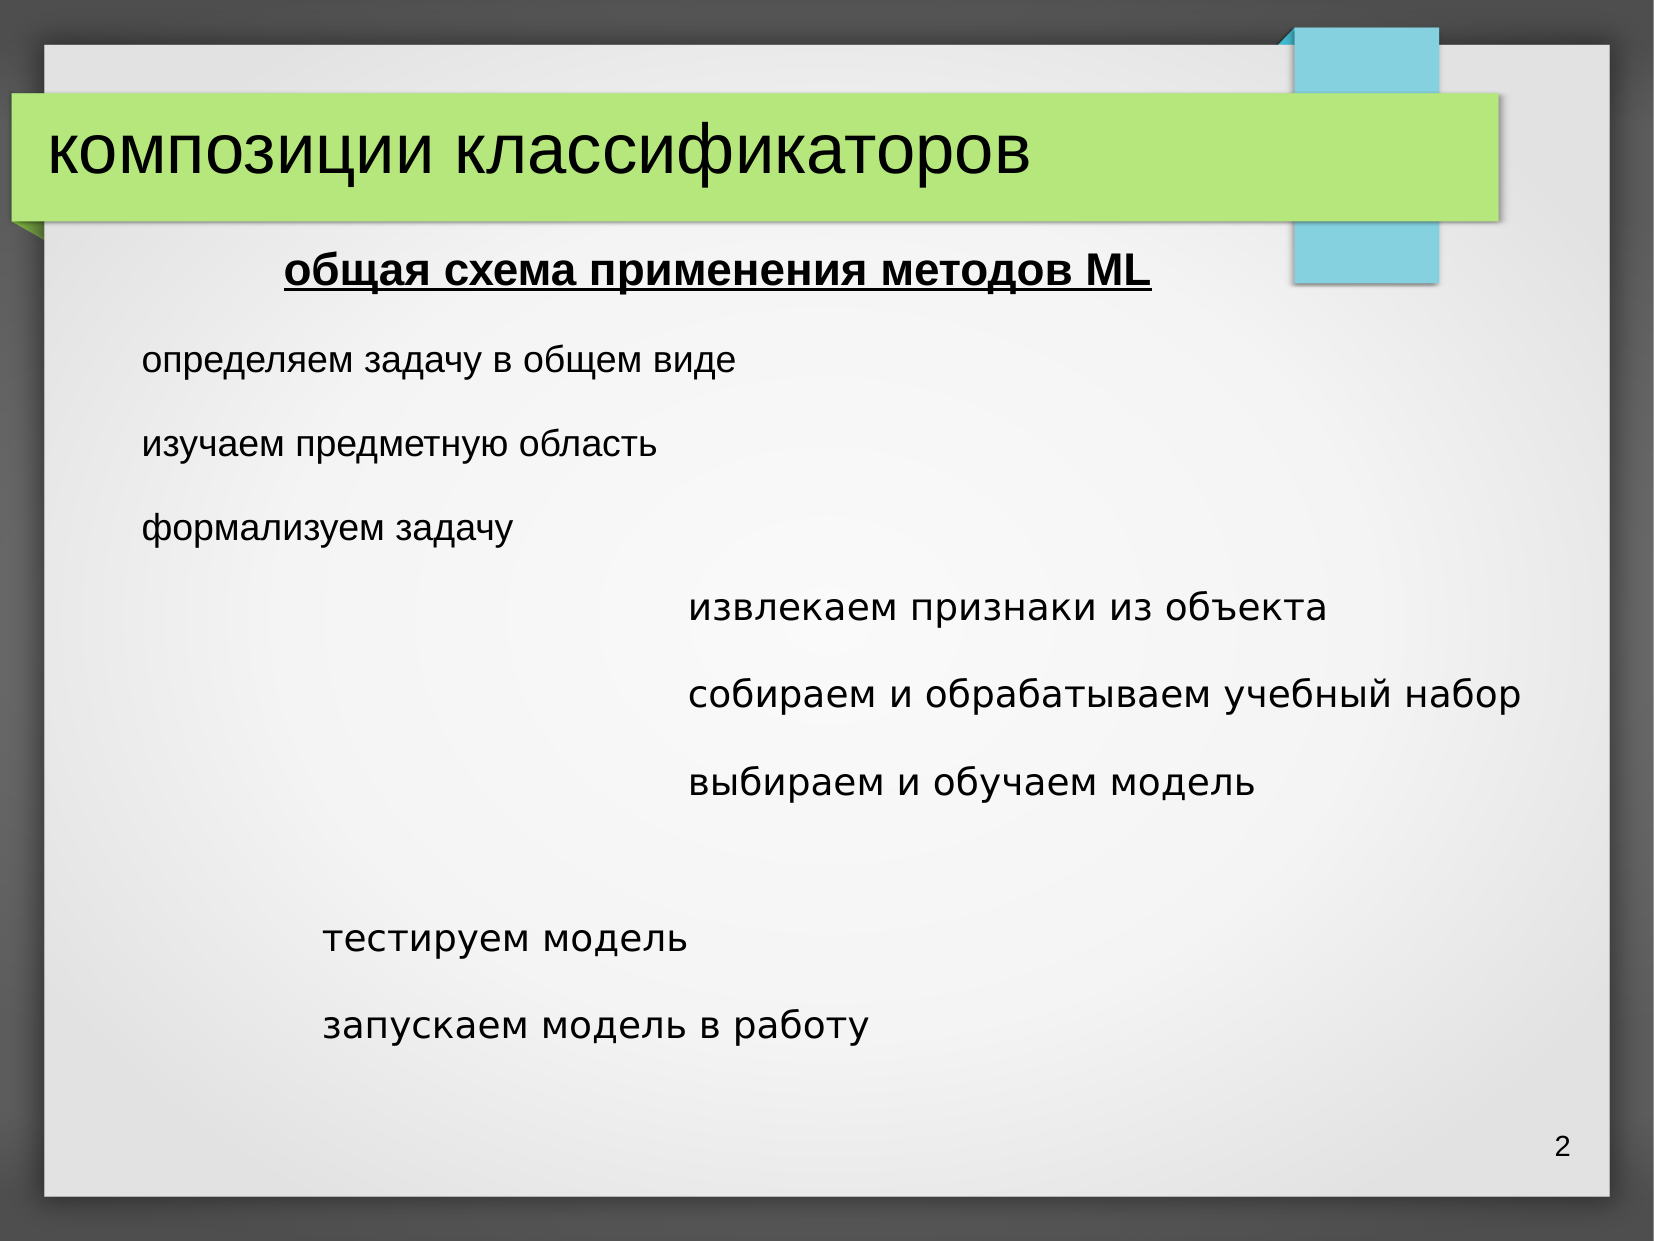

# композиции классификаторов
общая схема применения методов ML
определяем задачу в общем виде
изучаем предметную область
формализуем задачу
извлекаем признаки из объекта
собираем и обрабатываем учебный набор
выбираем и обучаем модель
тестируем модель
запускаем модель в работу
2